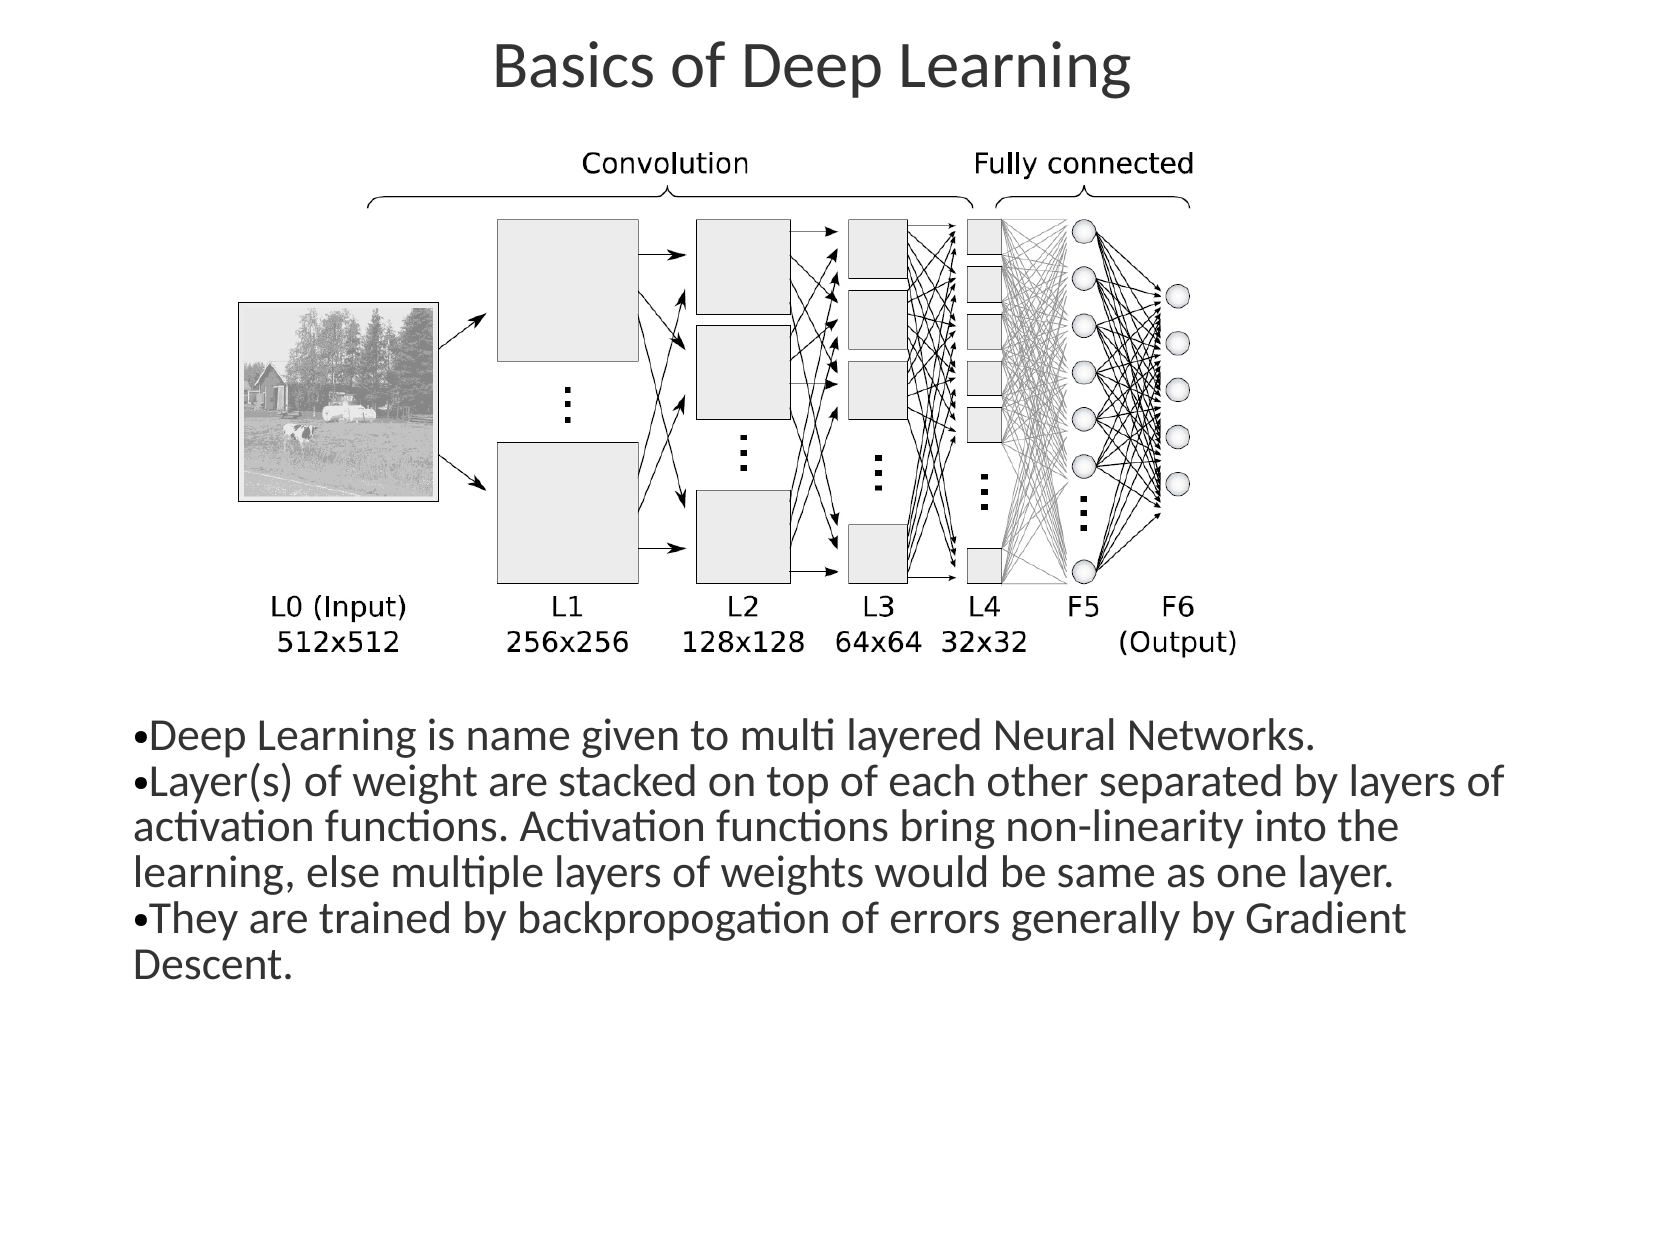

Basics of Deep Learning
Deep Learning is name given to multi layered Neural Networks.
Layer(s) of weight are stacked on top of each other separated by layers of activation functions. Activation functions bring non-linearity into the learning, else multiple layers of weights would be same as one layer.
They are trained by backpropogation of errors generally by Gradient Descent.